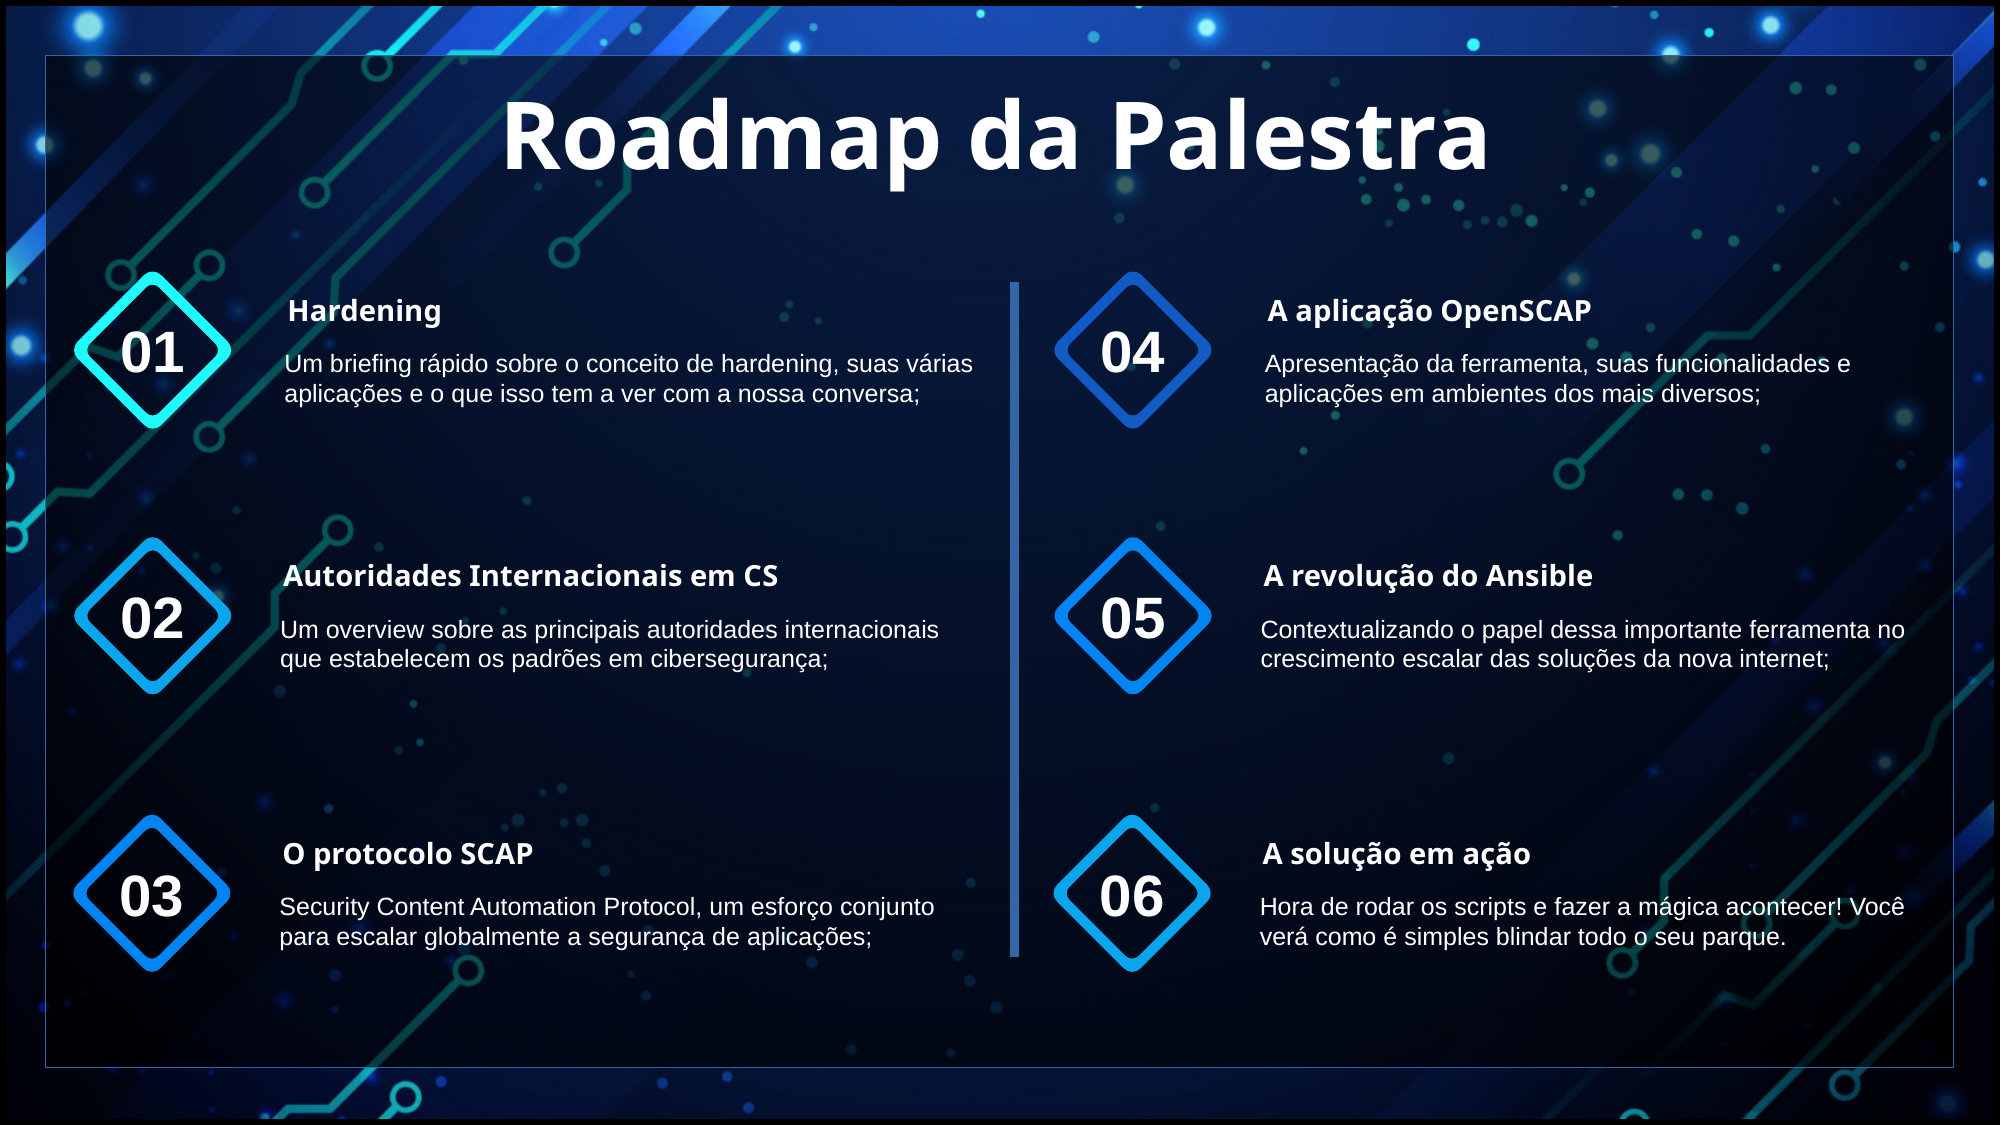

# Roadmap da Palestra
Hardening
Um briefing rápido sobre o conceito de hardening, suas várias aplicações e o que isso tem a ver com a nossa conversa;
01
A aplicação OpenSCAP
Apresentação da ferramenta, suas funcionalidades e aplicações em ambientes dos mais diversos;
04
Autoridades Internacionais em CS
Um overview sobre as principais autoridades internacionais que estabelecem os padrões em cibersegurança;
02
A revolução do Ansible
Contextualizando o papel dessa importante ferramenta no crescimento escalar das soluções da nova internet;
05
O protocolo SCAP
Security Content Automation Protocol, um esforço conjunto para escalar globalmente a segurança de aplicações;
03
A solução em ação
Hora de rodar os scripts e fazer a mágica acontecer! Você verá como é simples blindar todo o seu parque.
06